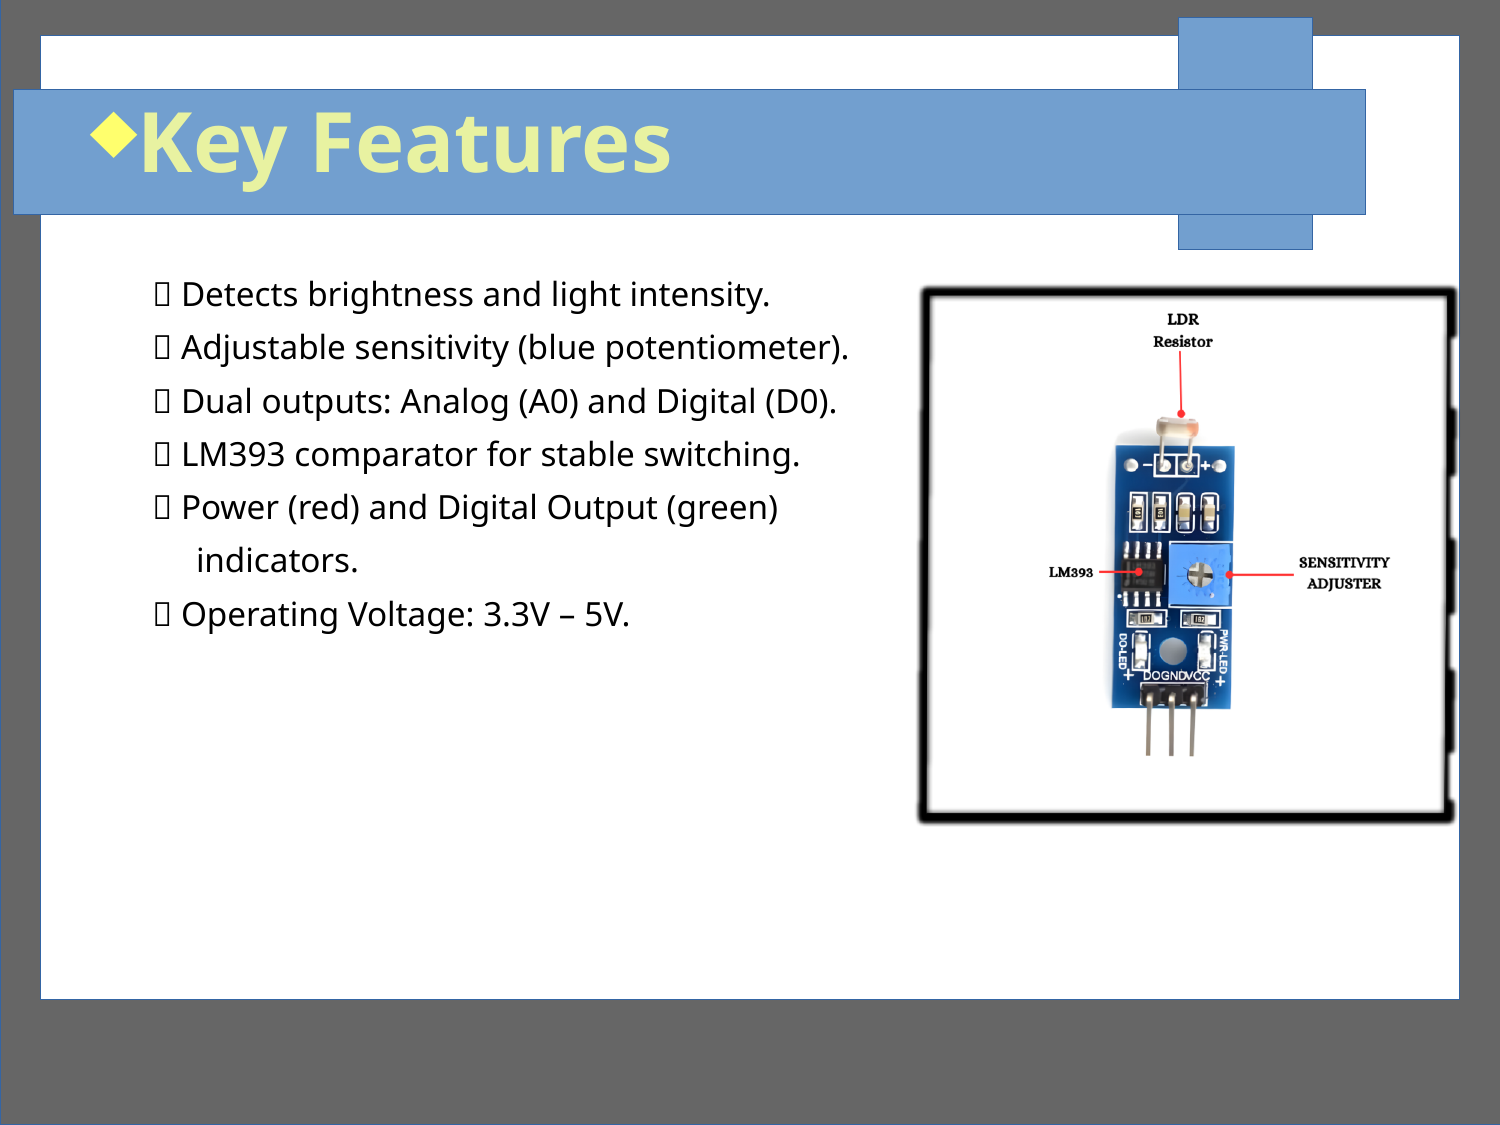

# Key Features
✅ Detects brightness and light intensity.
✅ Adjustable sensitivity (blue potentiometer).
✅ Dual outputs: Analog (A0) and Digital (D0).
✅ LM393 comparator for stable switching.
✅ Power (red) and Digital Output (green)
 indicators.
✅ Operating Voltage: 3.3V – 5V.